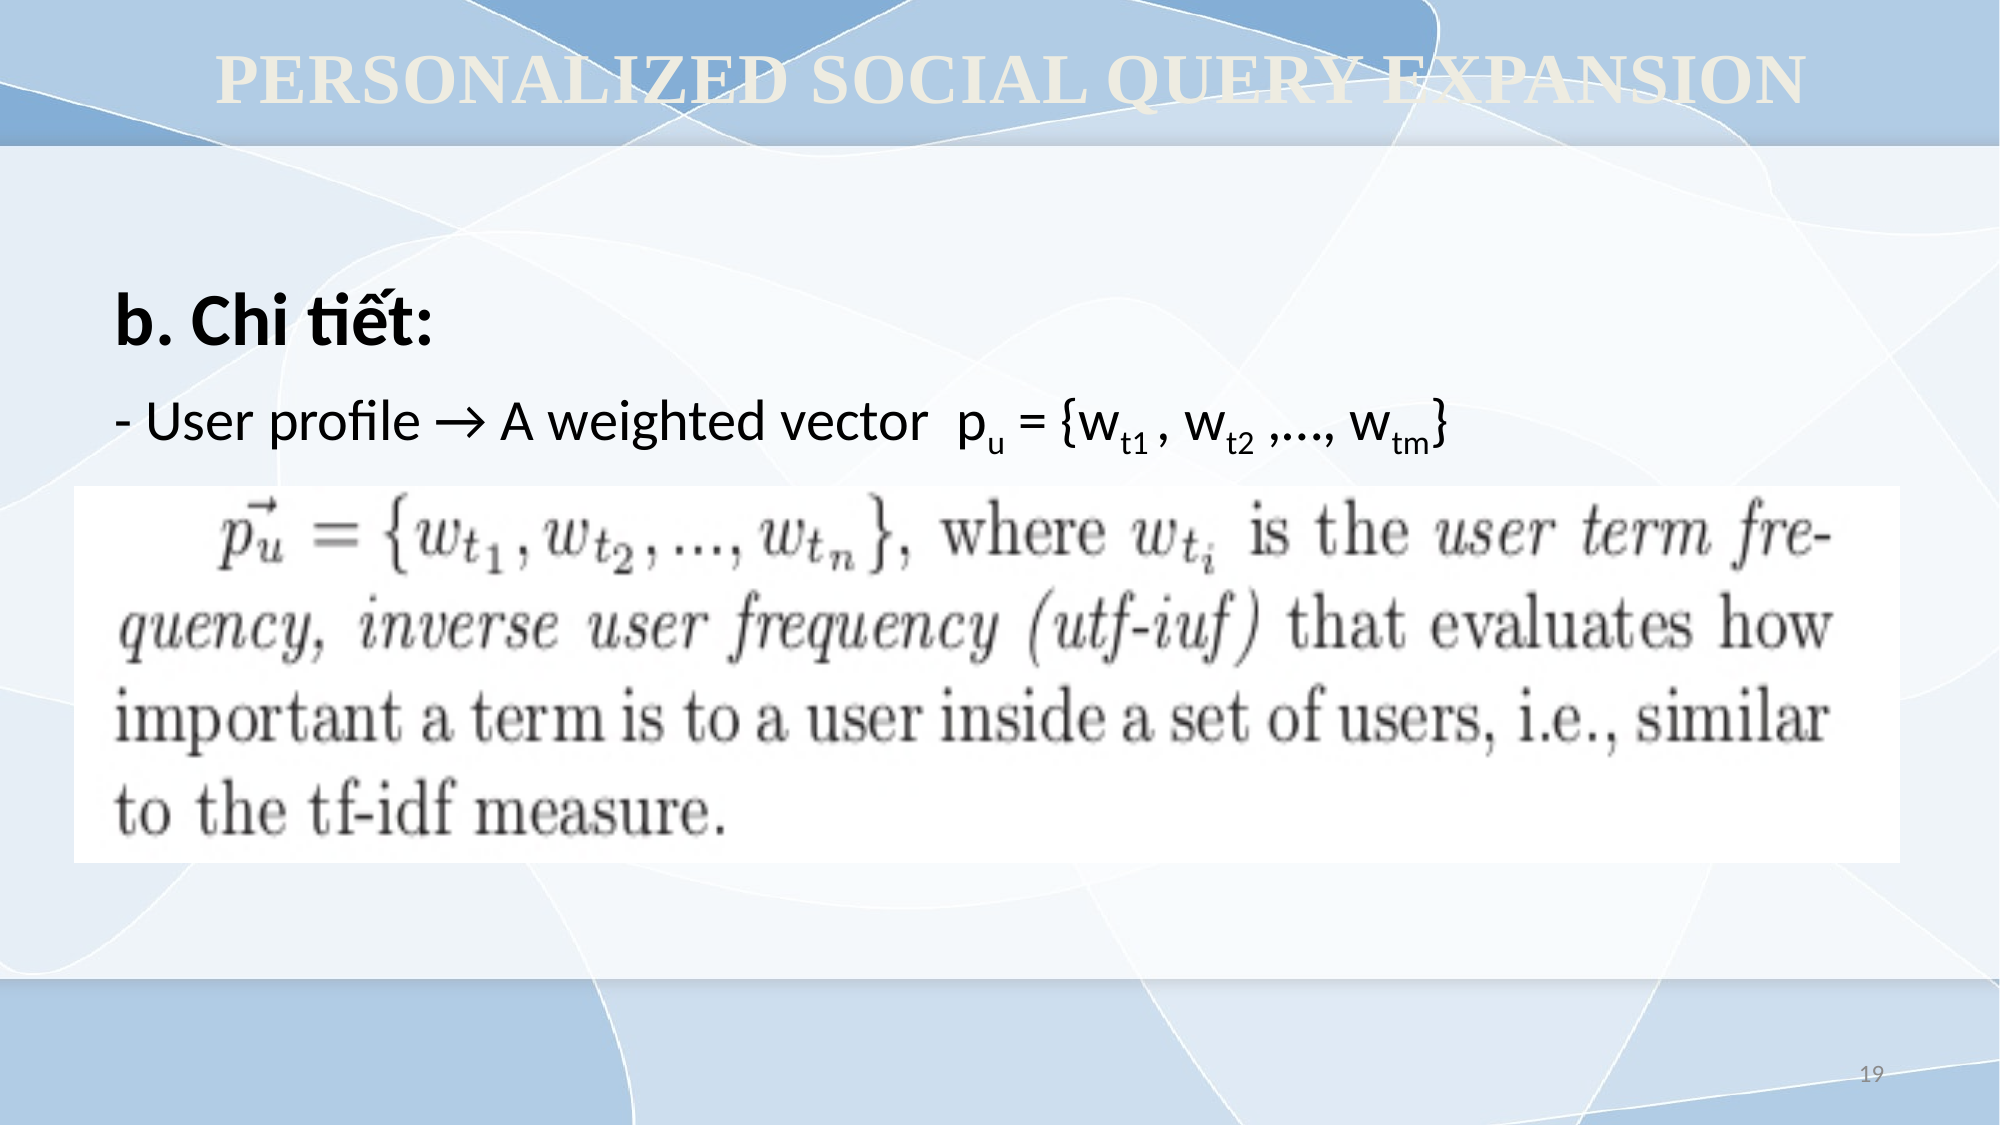

# PERSONALIZED SOCIAL QUERY EXPANSION
b. Chi tiết:
	- User profile → A weighted vector pu = {wt1 , wt2 ,…, wtm}